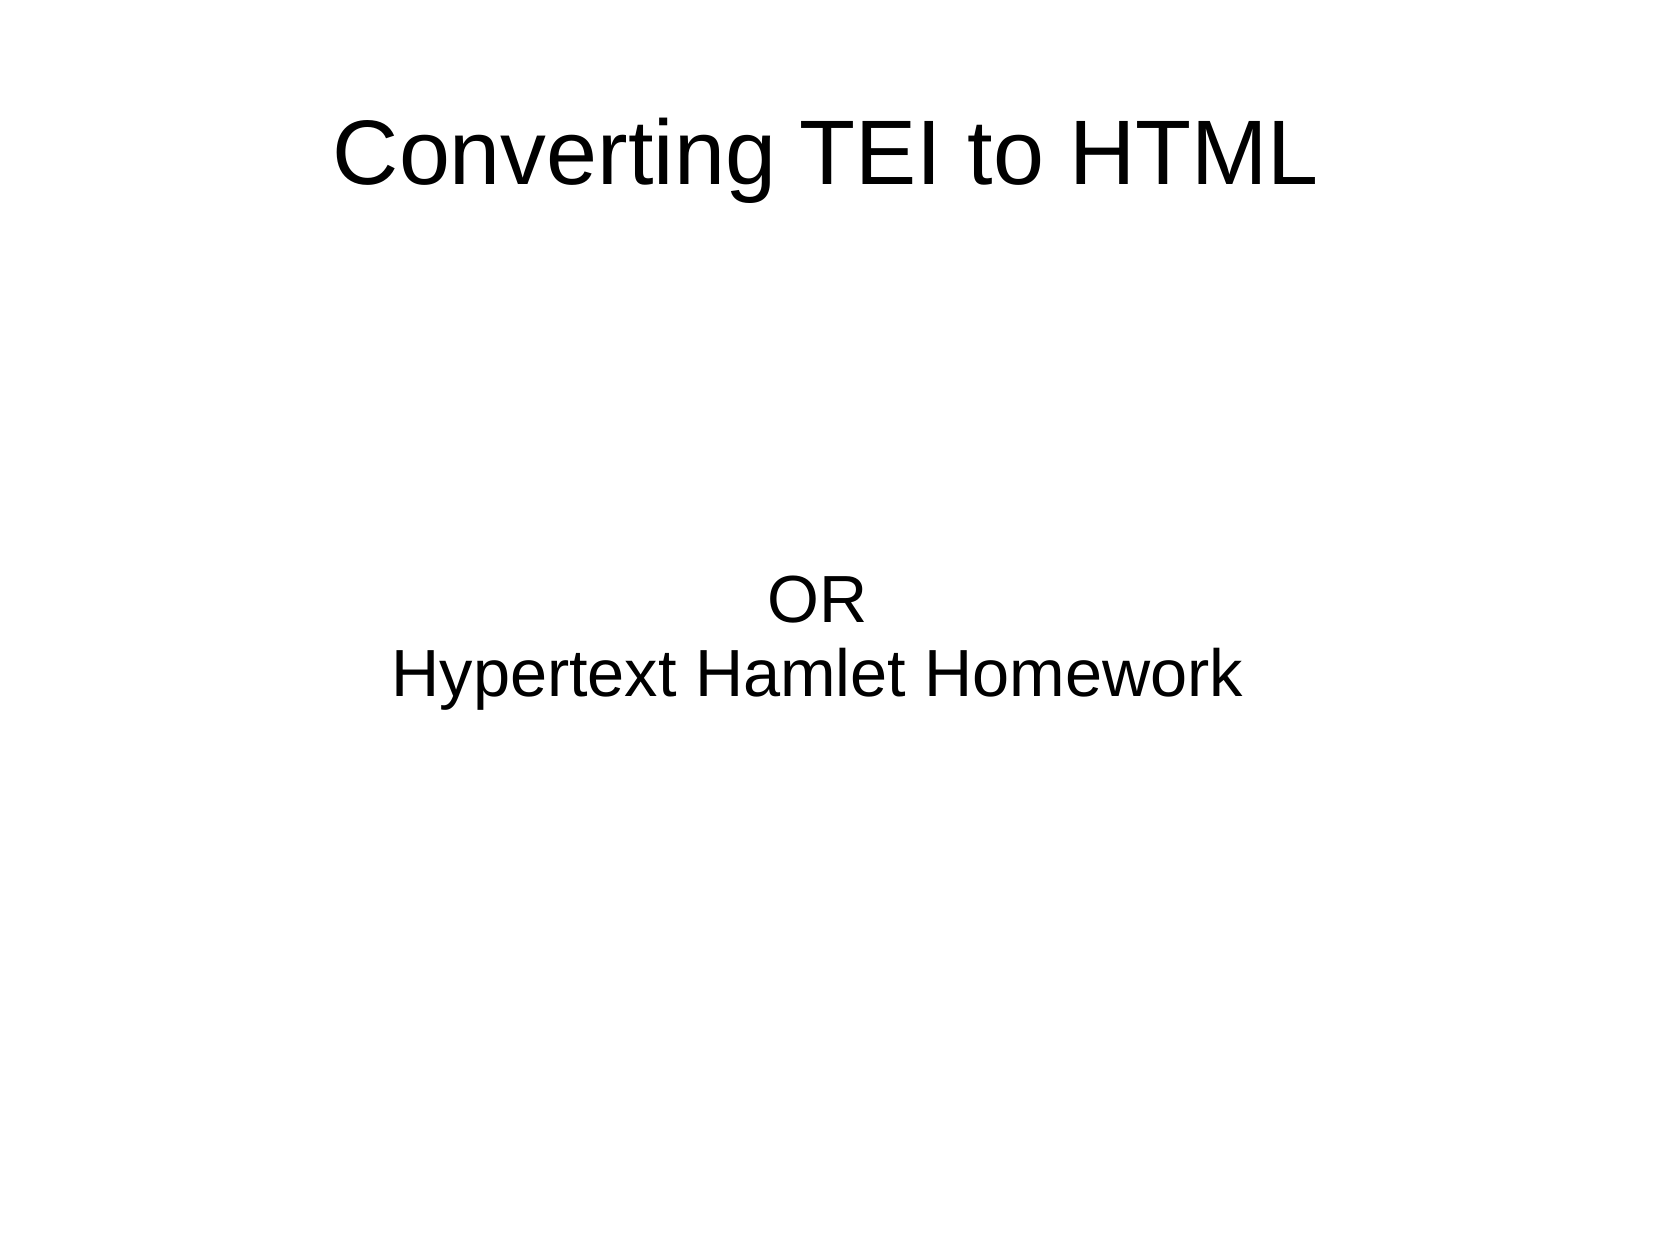

# Converting TEI to HTML
OR
Hypertext Hamlet Homework